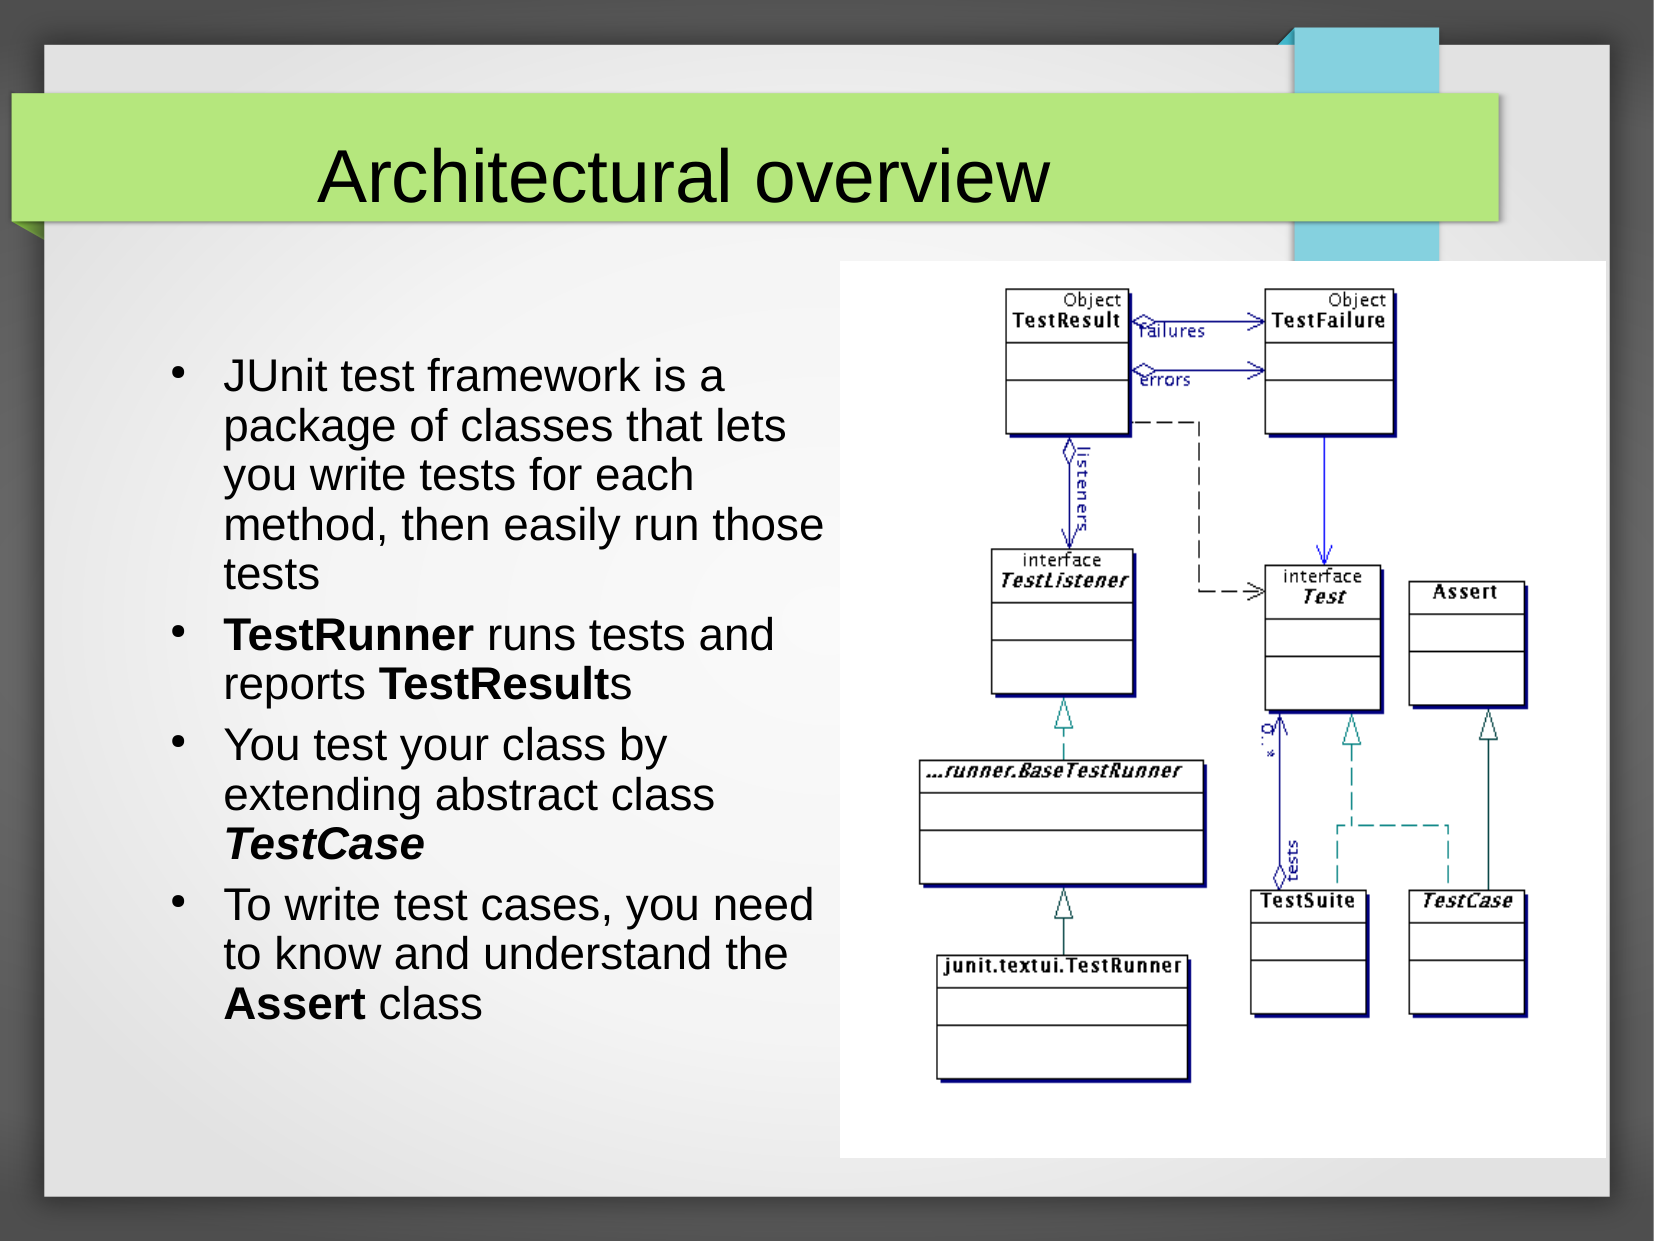

# Architectural overview
JUnit test framework is a package of classes that lets you write tests for each method, then easily run those tests
TestRunner runs tests and reports TestResults
You test your class by extending abstract class
TestCase
To write test cases, you need to know and understand the
Assert class